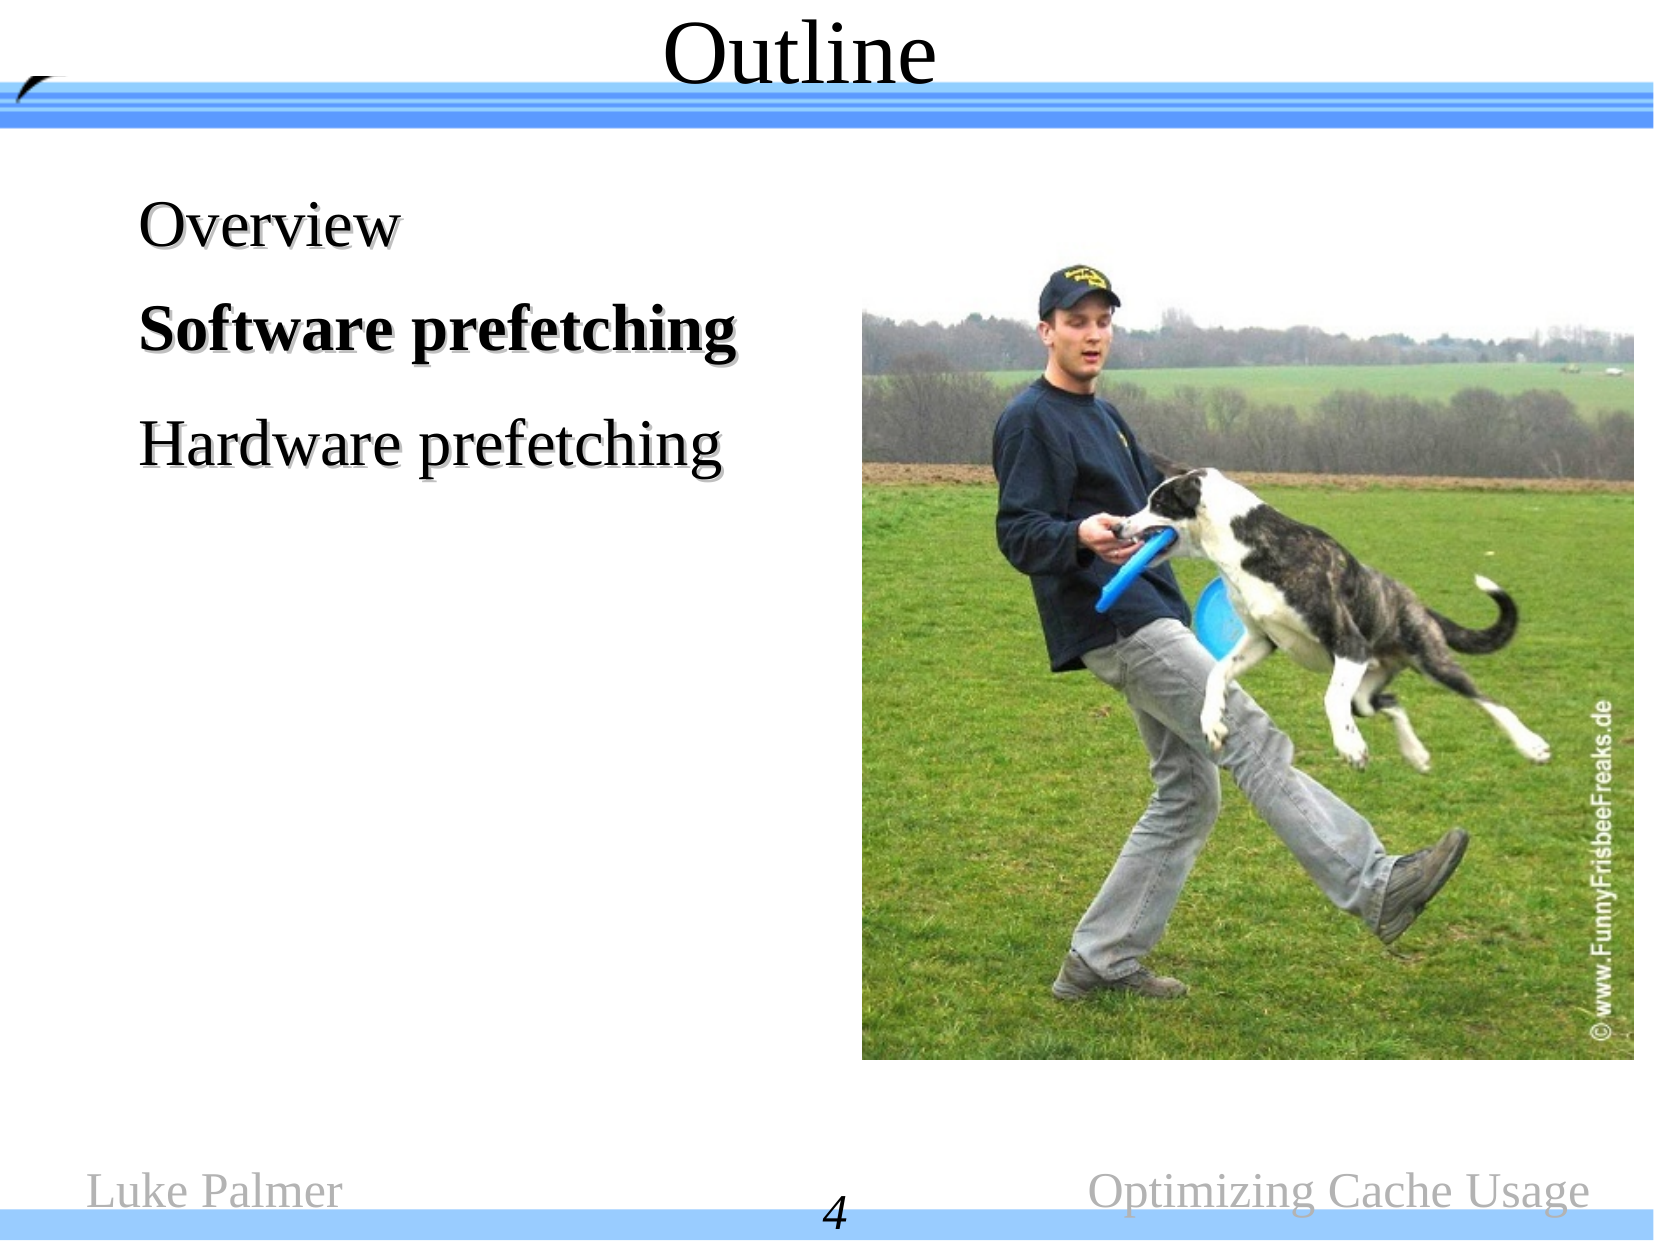

# Outline
Overview
Software prefetching
Hardware prefetching